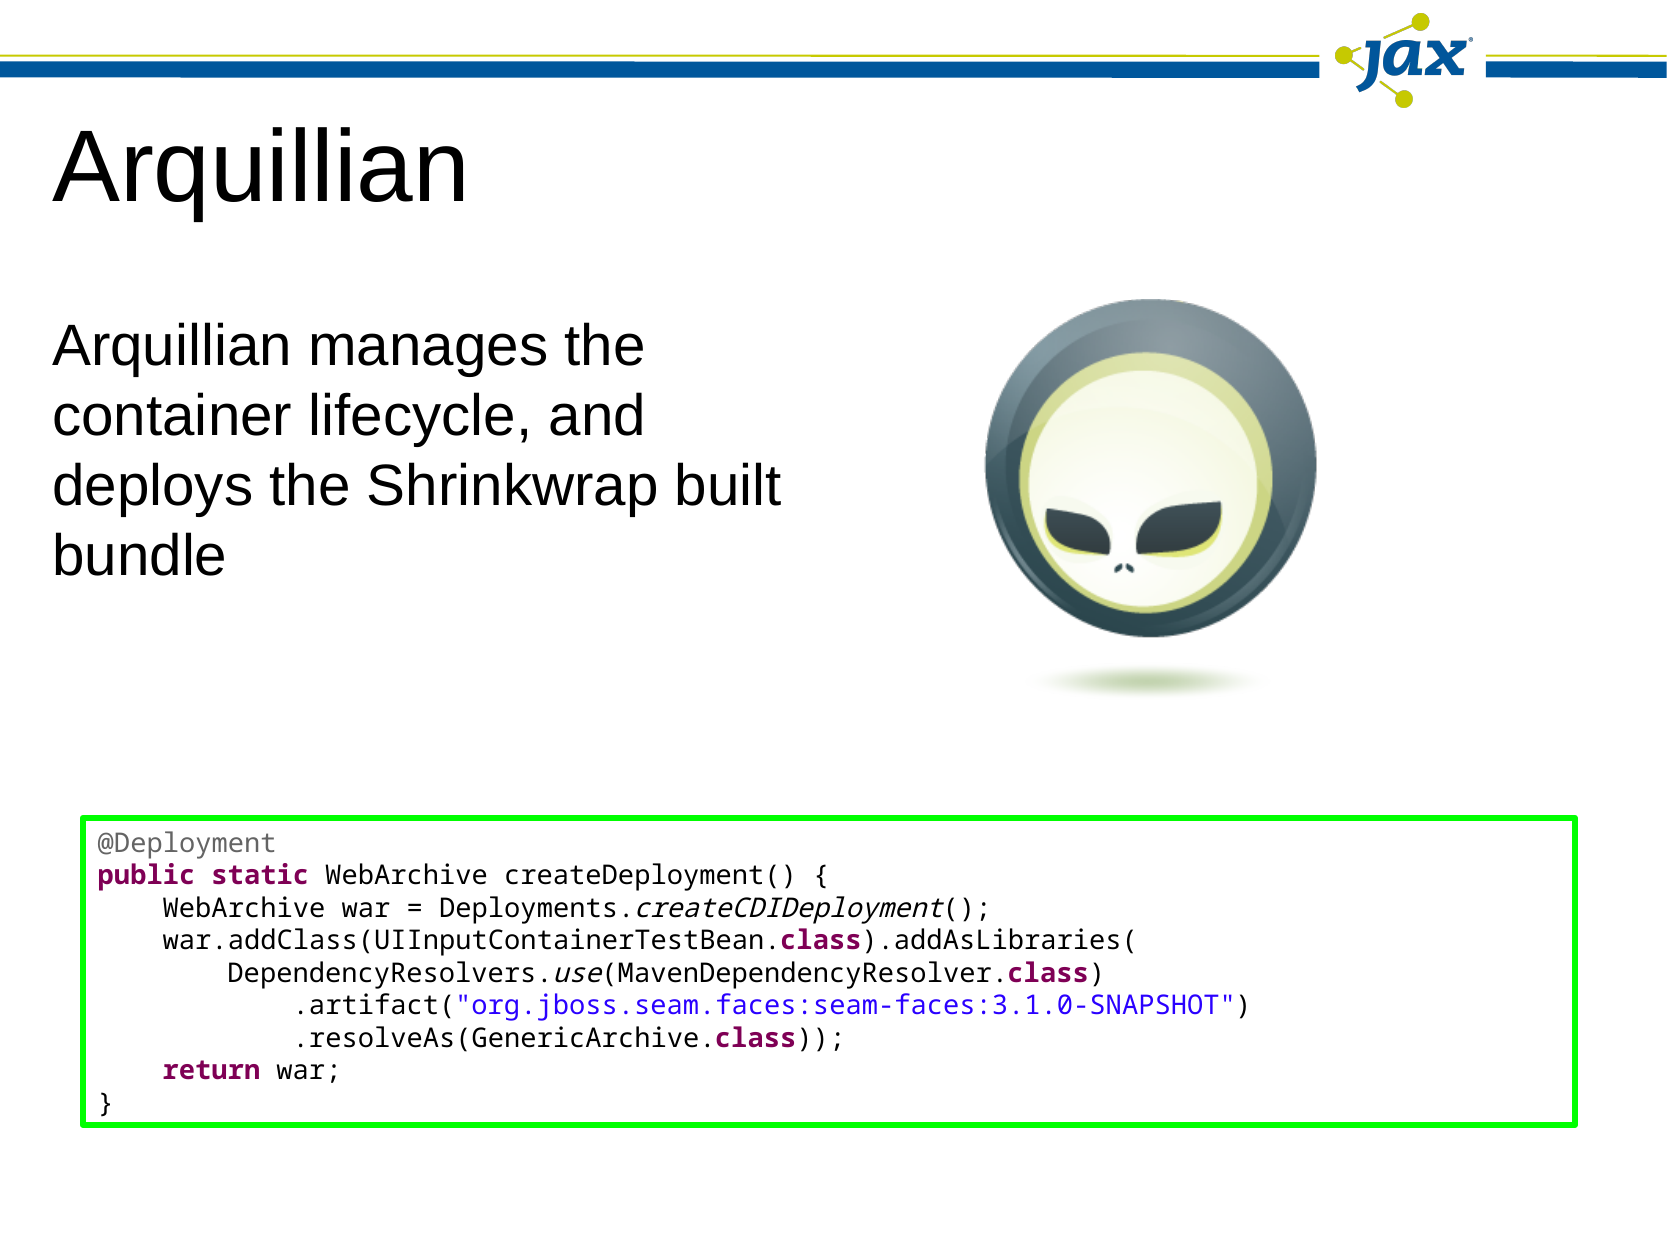

# Arquillian
Arquillian manages the container lifecycle, and deploys the Shrinkwrap built bundle
@Deployment
public static WebArchive createDeployment() {
 WebArchive war = Deployments.createCDIDeployment();
 war.addClass(UIInputContainerTestBean.class).addAsLibraries(
 DependencyResolvers.use(MavenDependencyResolver.class)
 .artifact("org.jboss.seam.faces:seam-faces:3.1.0-SNAPSHOT")
 .resolveAs(GenericArchive.class));
 return war;
}